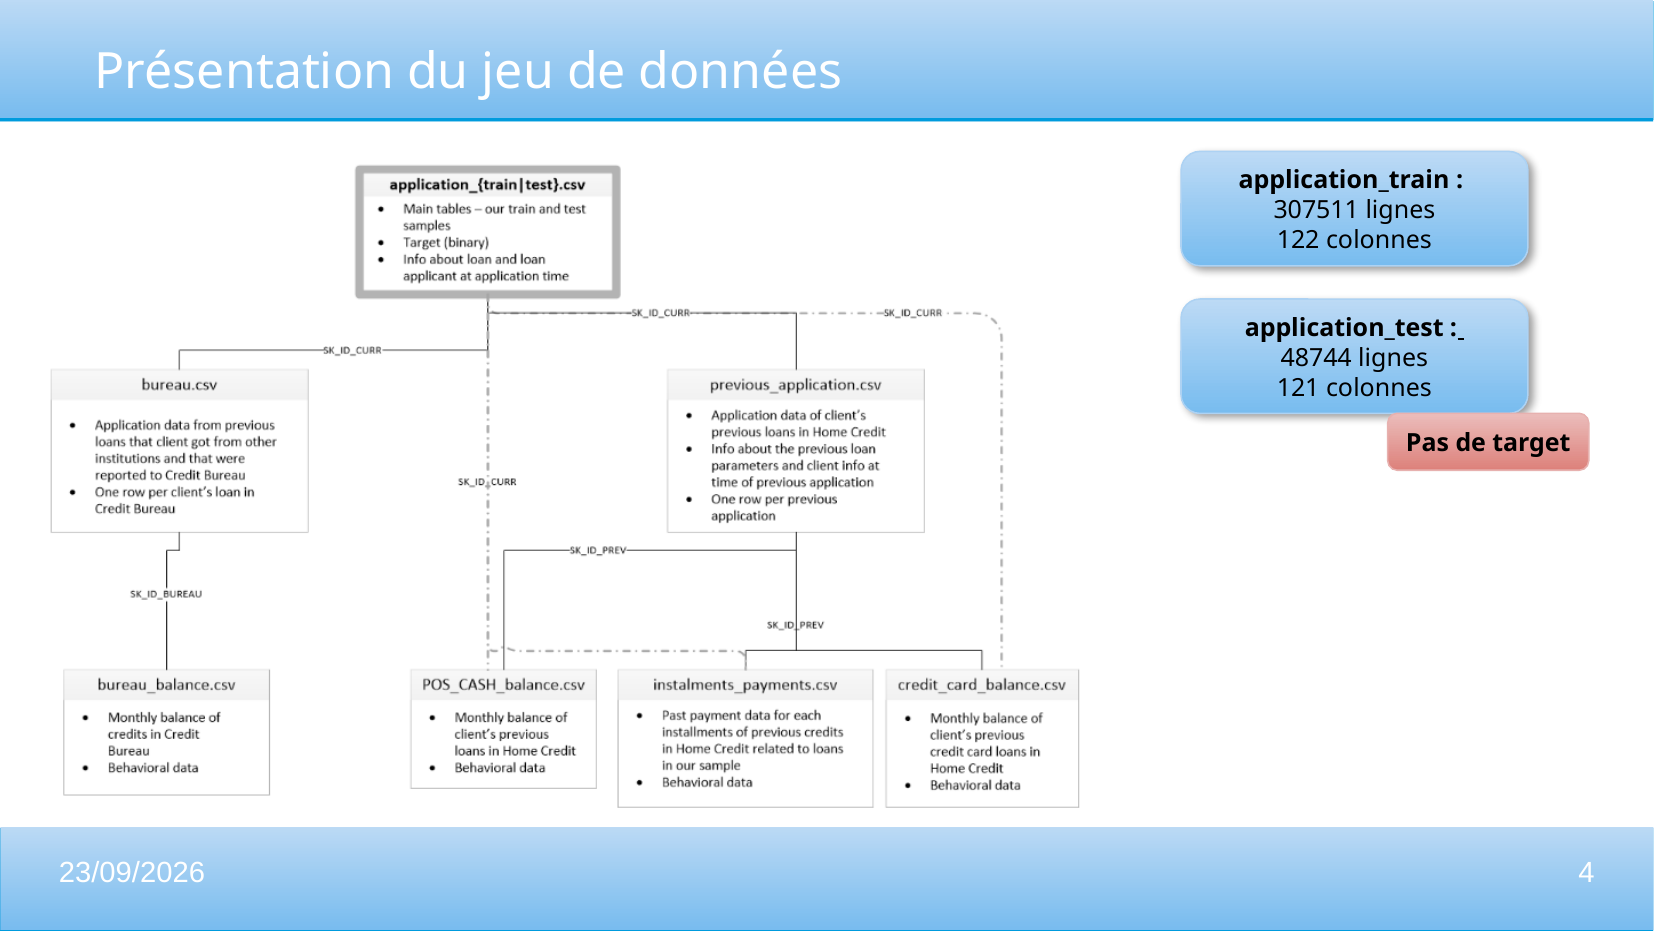

# Présentation du jeu de données
application_train :
307511 lignes
122 colonnes
application_test :
48744 lignes
121 colonnes
Pas de target
4